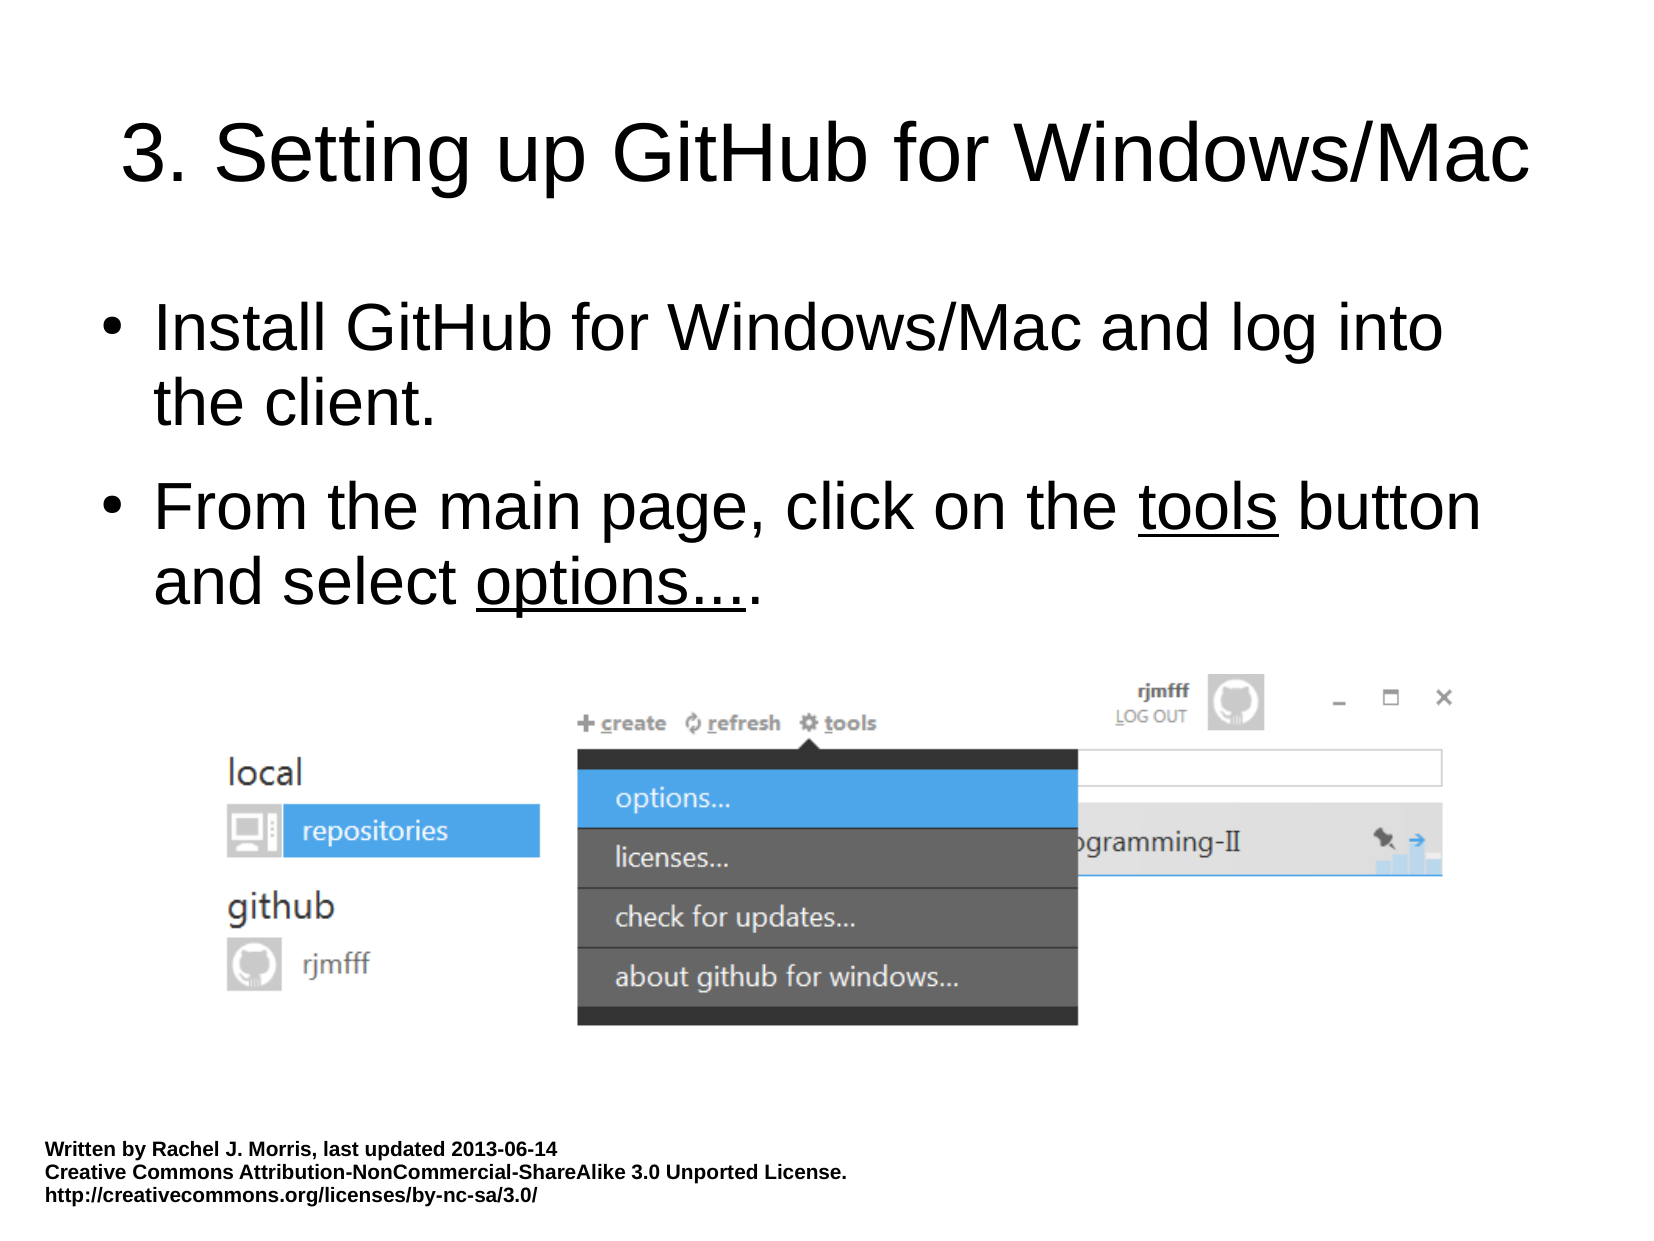

# 3. Setting up GitHub for Windows/Mac
Install GitHub for Windows/Mac and log into the client.
From the main page, click on the tools button and select options....